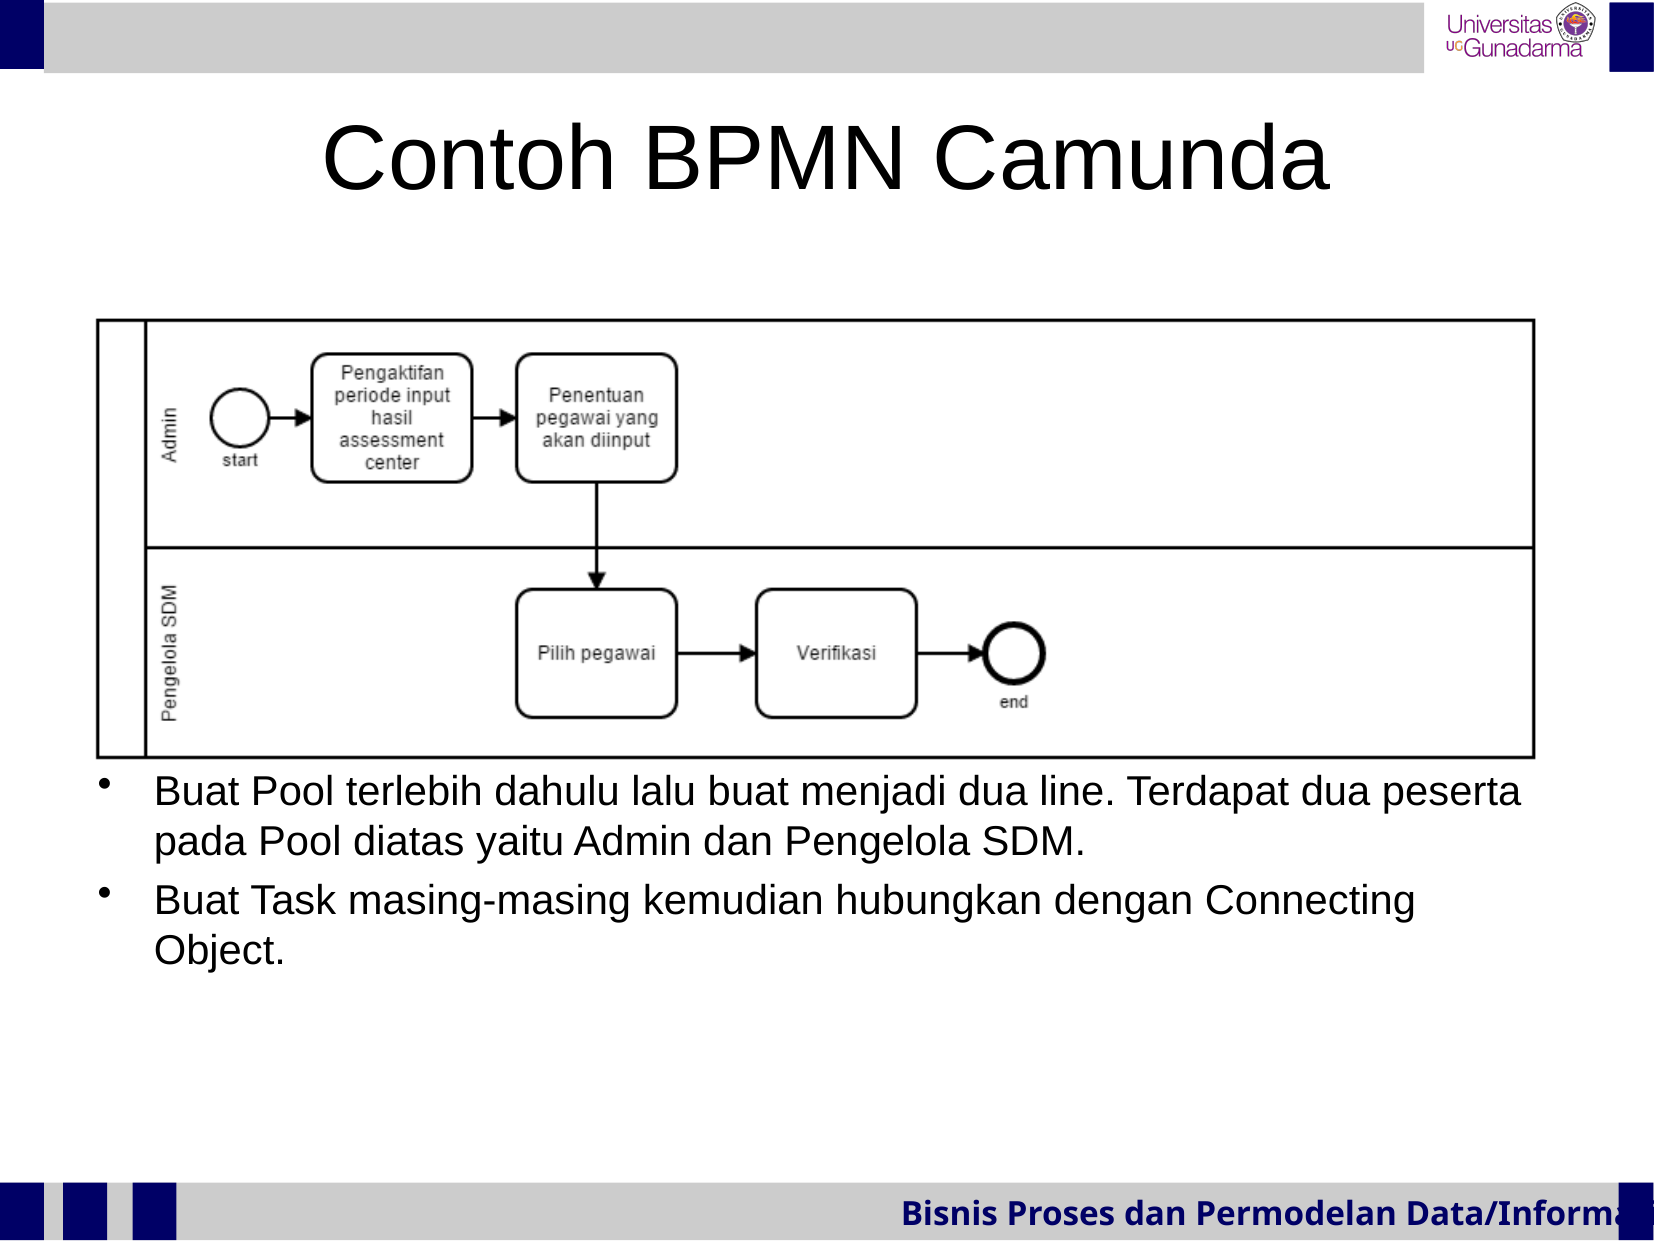

# Contoh BPMN Camunda
Buat Pool terlebih dahulu lalu buat menjadi dua line. Terdapat dua peserta pada Pool diatas yaitu Admin dan Pengelola SDM.
Buat Task masing-masing kemudian hubungkan dengan Connecting Object.